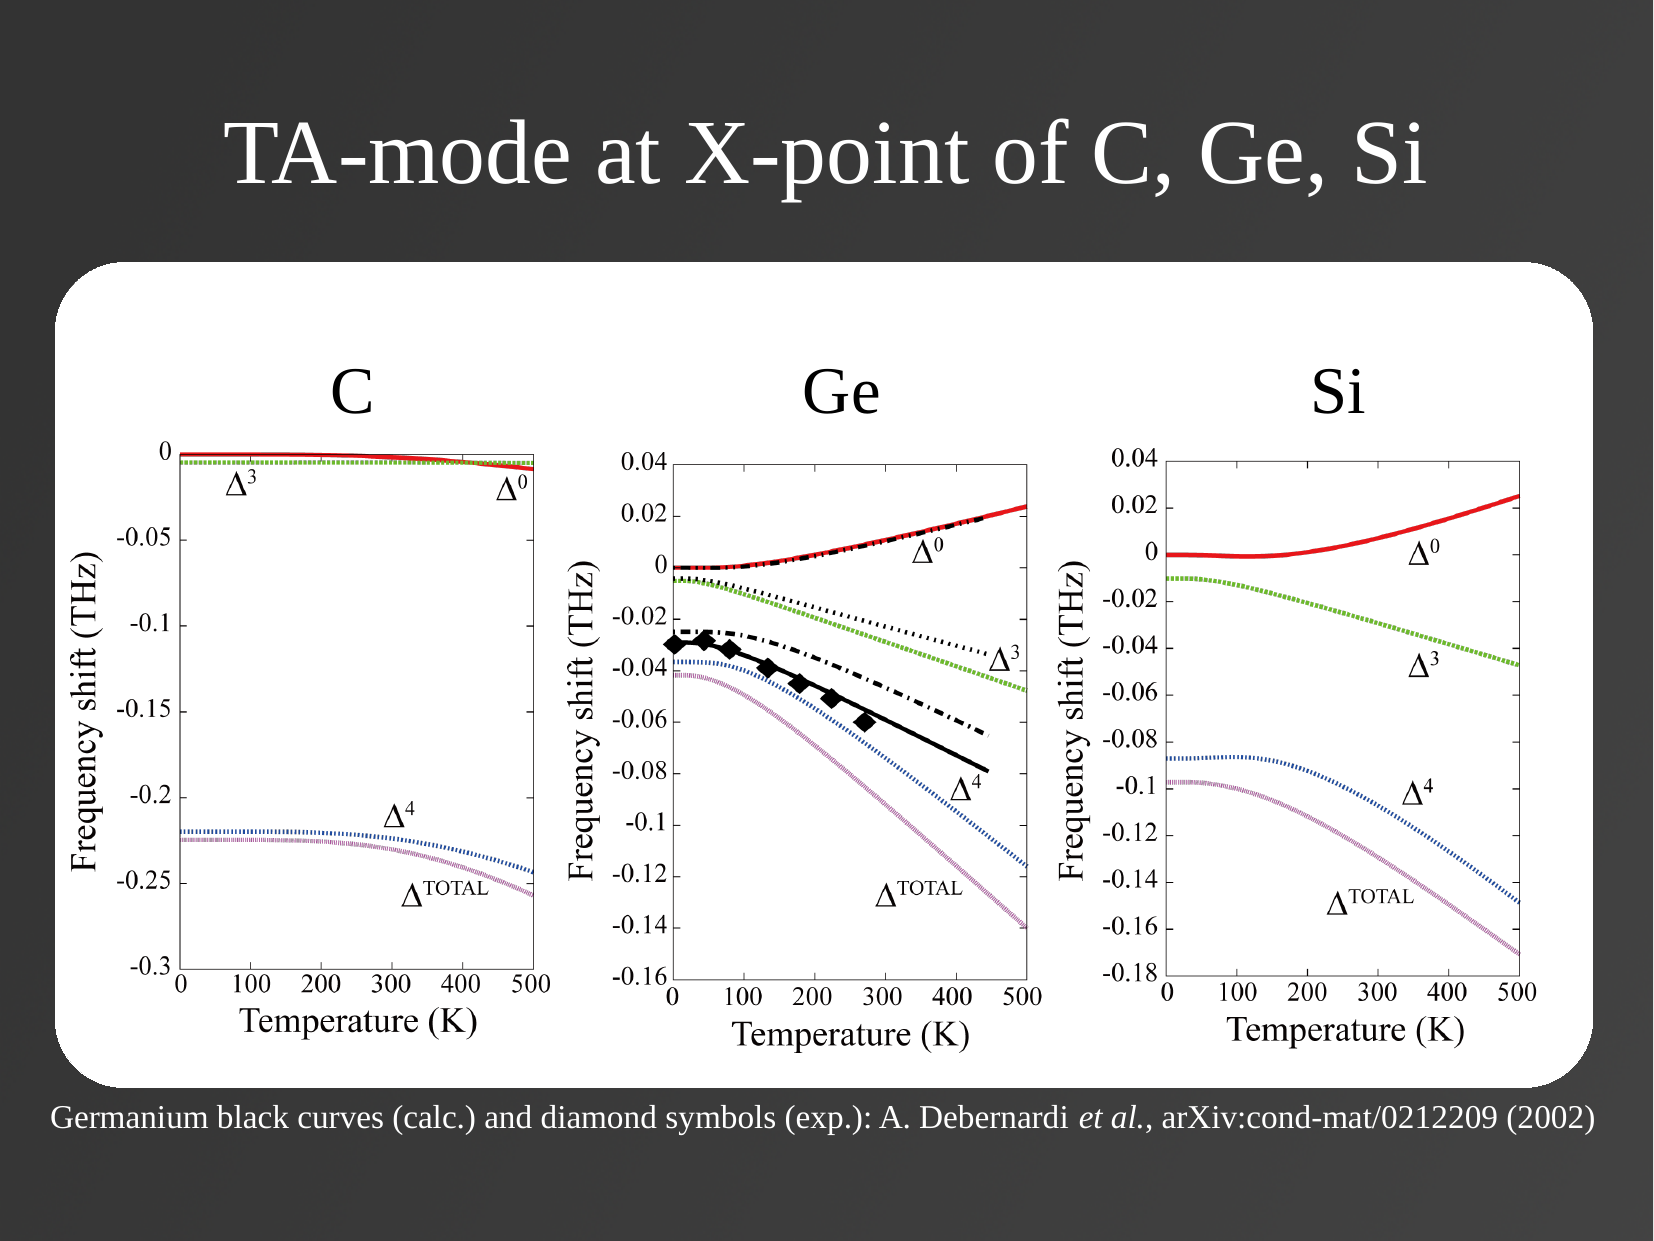

# TA-mode at X-point of C, Ge, Si
C
Ge
Si
Germanium black curves (calc.) and diamond symbols (exp.): A. Debernardi et al., arXiv:cond-mat/0212209 (2002)